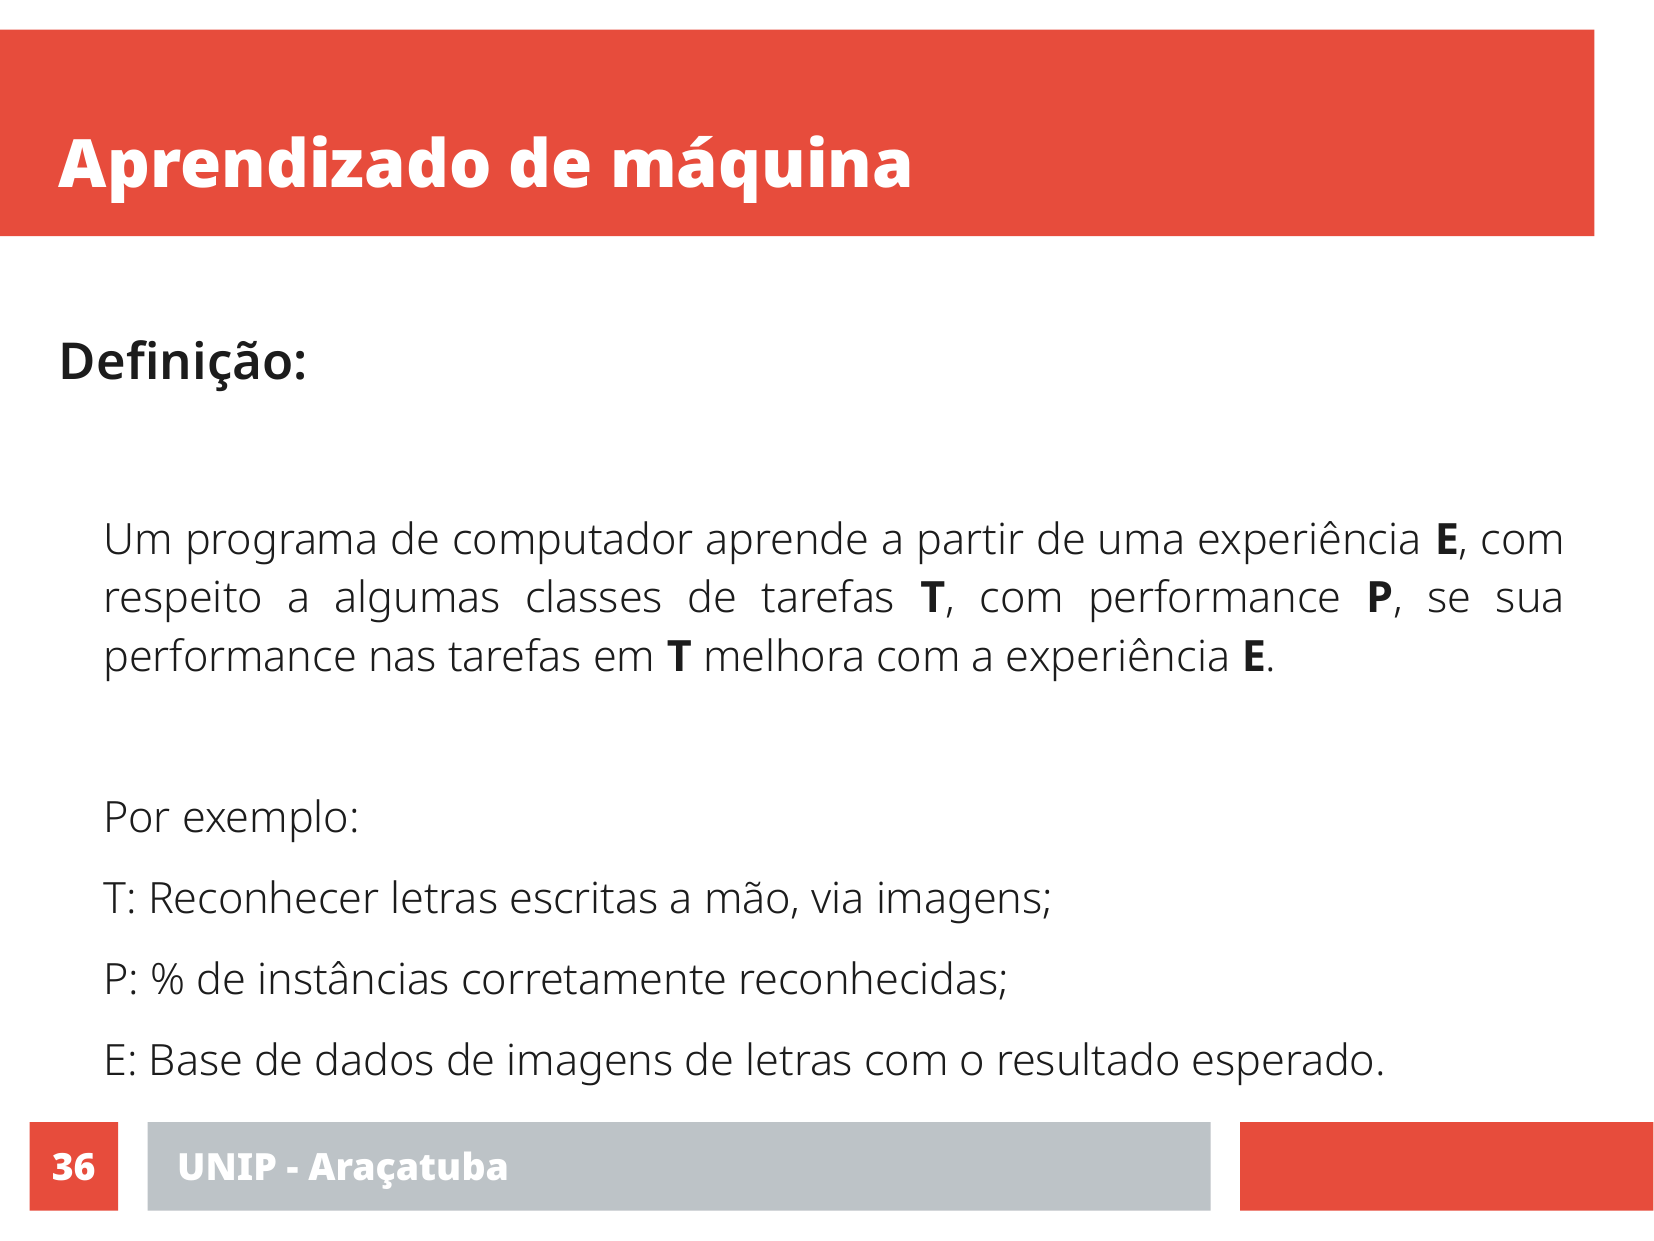

# Aprendizado de máquina
Definição:
Um programa de computador aprende a partir de uma experiência E, com respeito a algumas classes de tarefas T, com performance P, se sua performance nas tarefas em T melhora com a experiência E.
Por exemplo:
T: Reconhecer letras escritas a mão, via imagens;
P: % de instâncias corretamente reconhecidas;
E: Base de dados de imagens de letras com o resultado esperado.
36
UNIP - Araçatuba